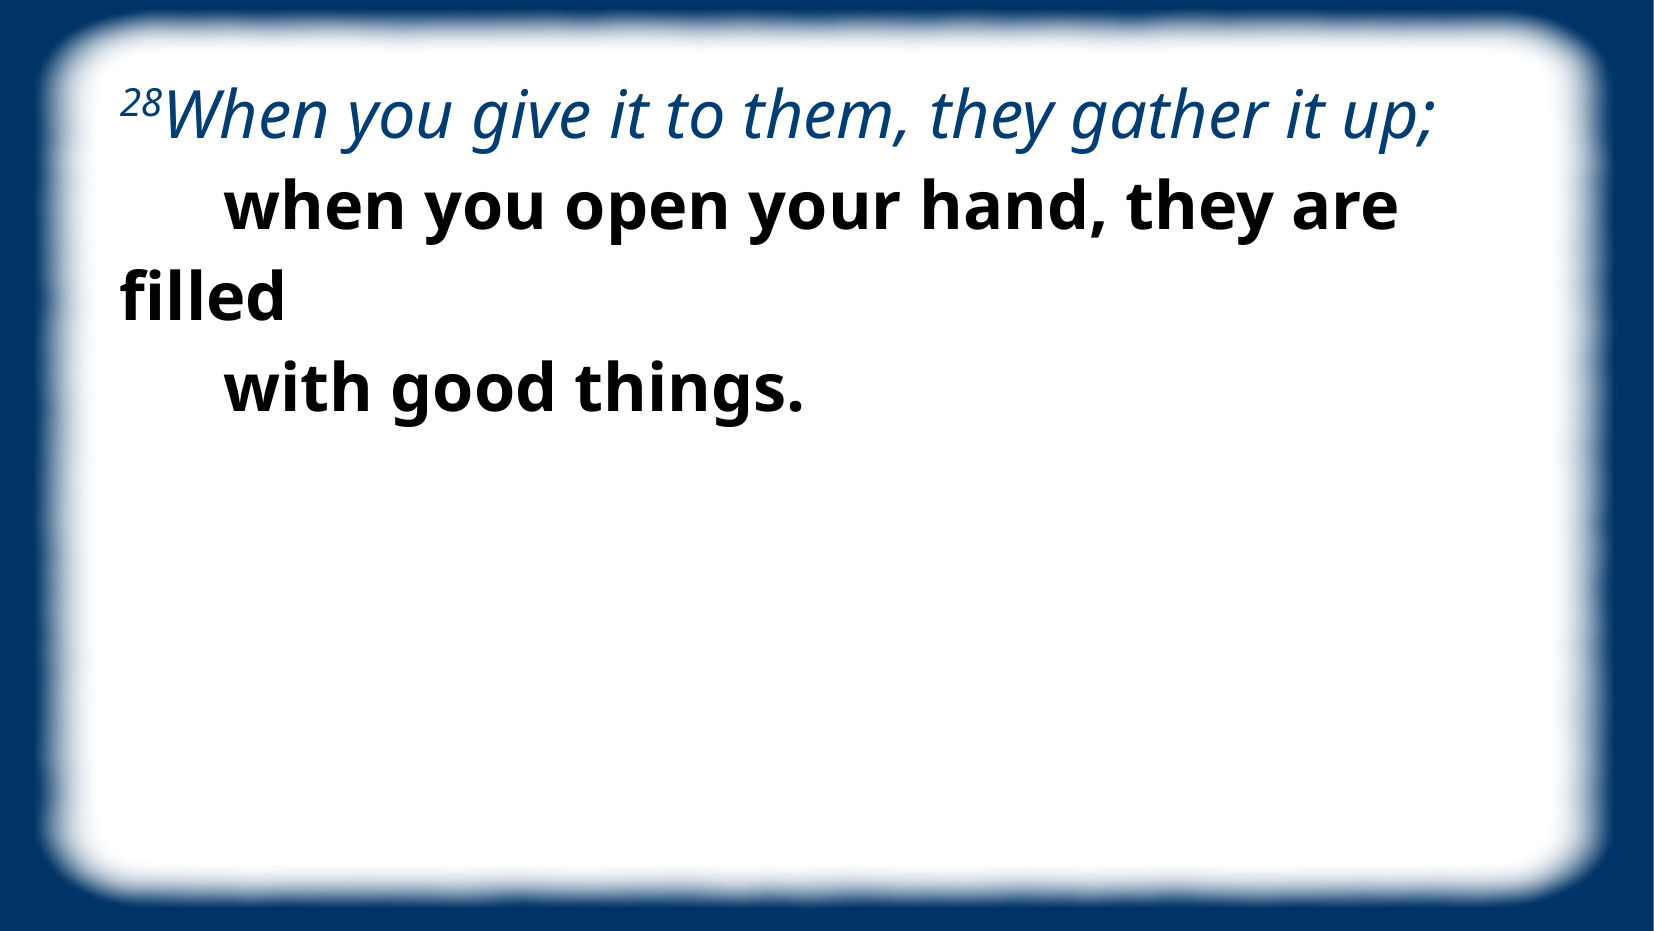

28When you give it to them, they gather it up;
 when you open your hand, they are filled
 with good things.